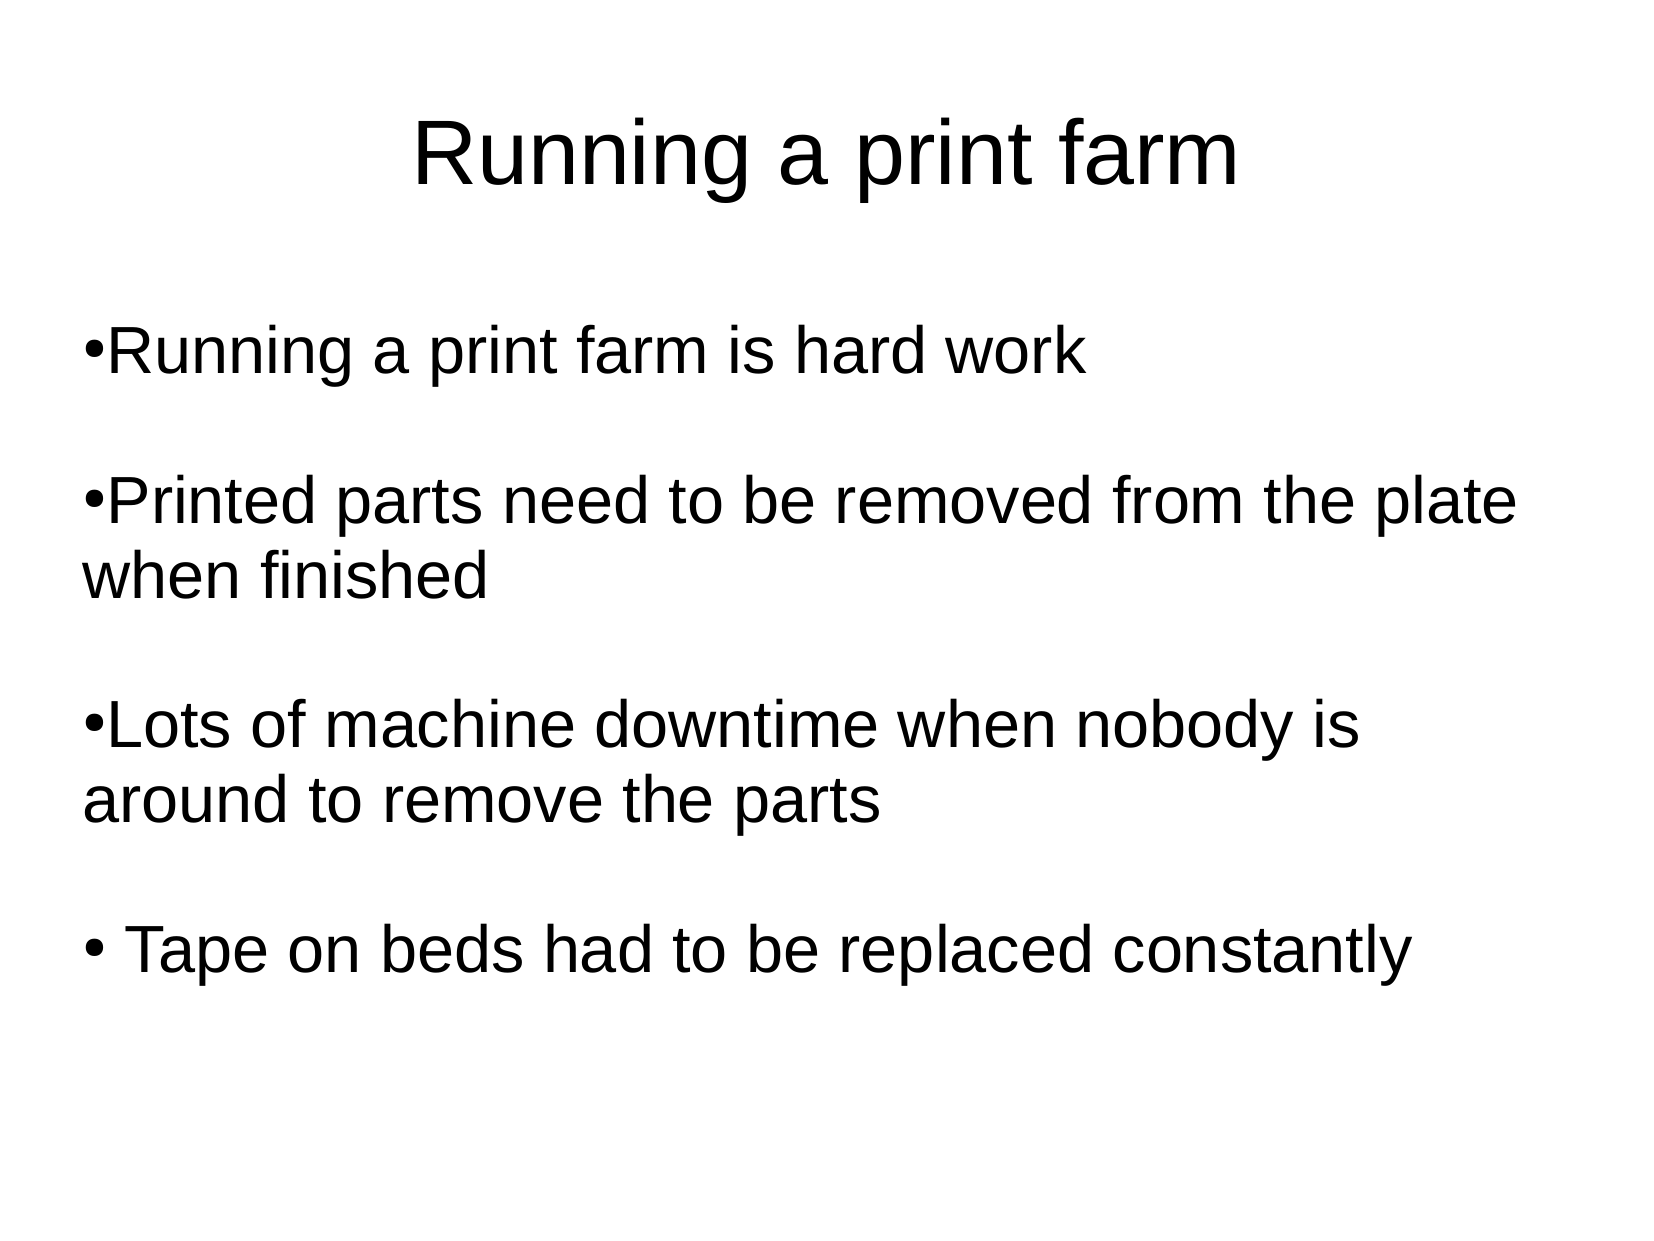

# Running a print farm
Running a print farm is hard work
Printed parts need to be removed from the plate when finished
Lots of machine downtime when nobody is around to remove the parts
 Tape on beds had to be replaced constantly